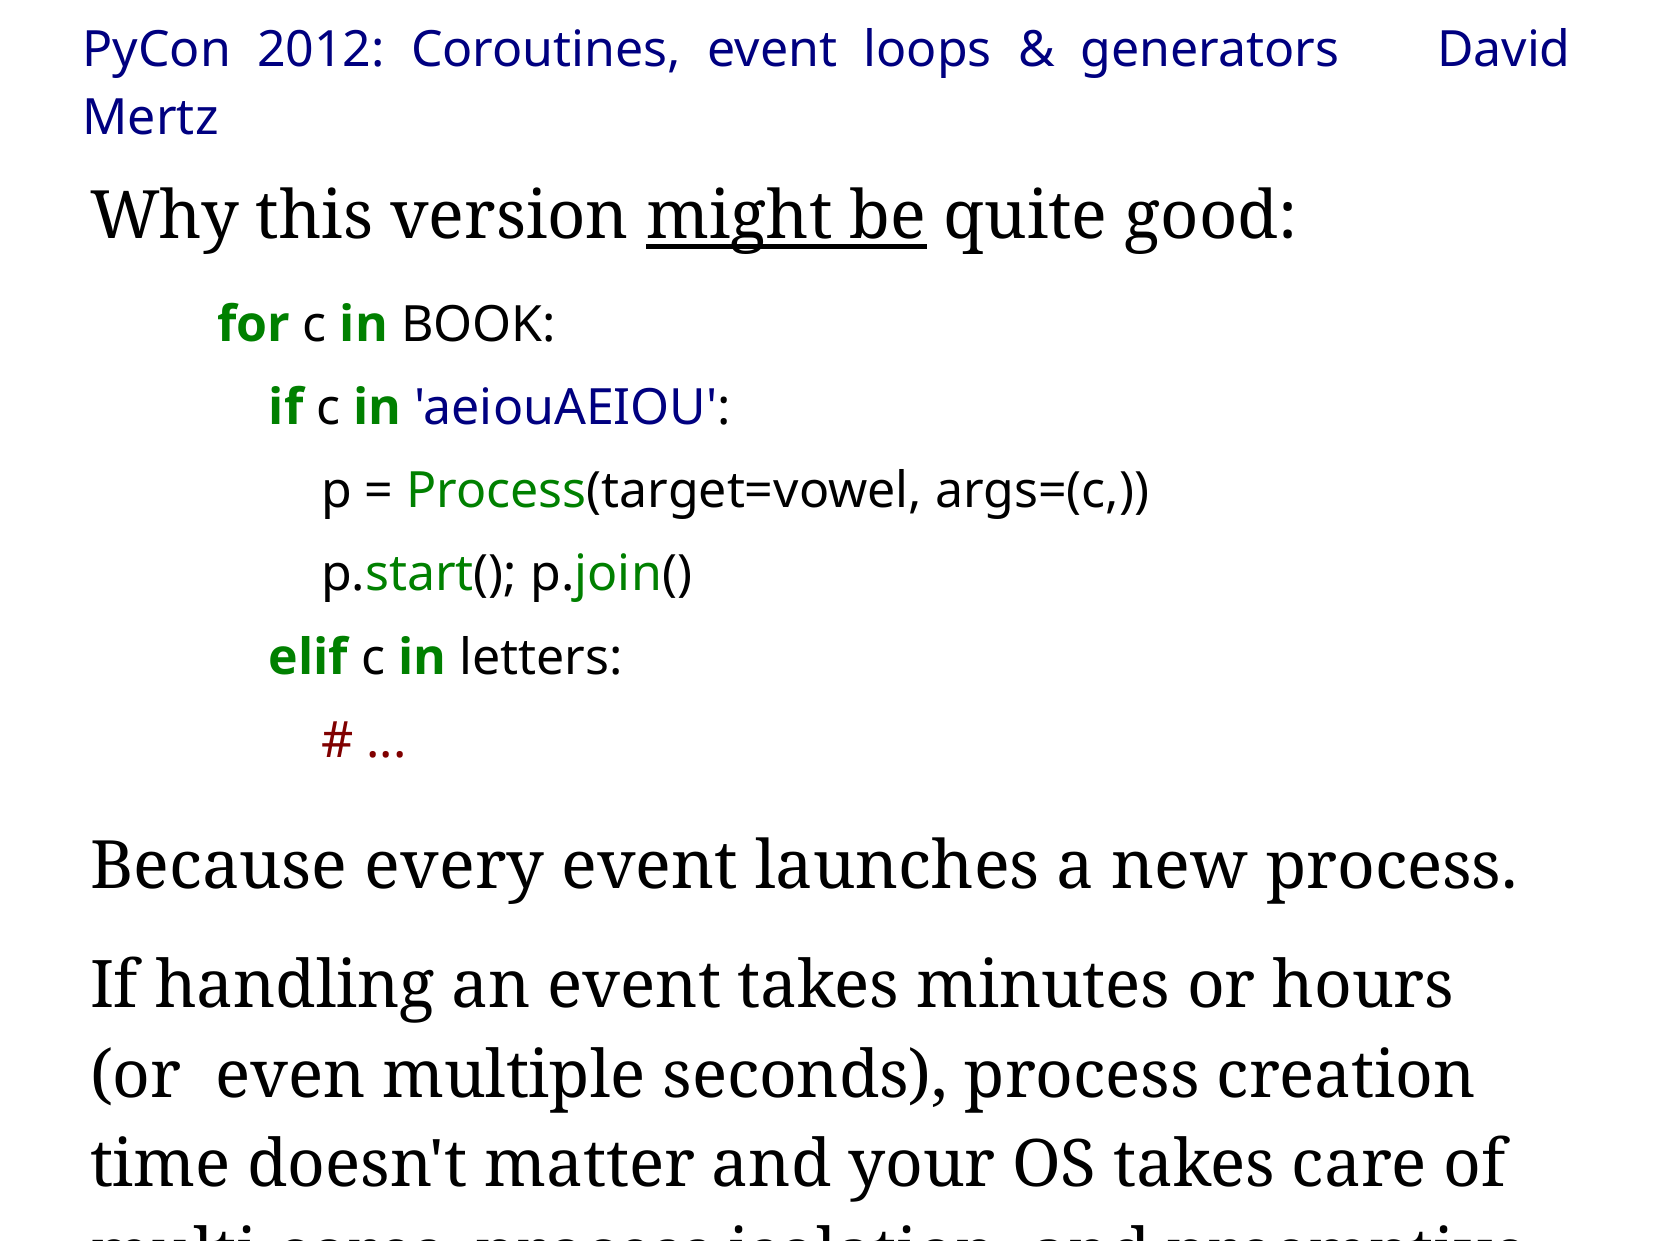

PyCon 2012: Coroutines, event loops & generators		David Mertz
# Why this version might be quite good:
 for c in BOOK:
 if c in 'aeiouAEIOU':
 p = Process(target=vowel, args=(c,))
 p.start(); p.join()
 elif c in letters:
 # ...
Because every event launches a new process.
If handling an event takes minutes or hours (or even multiple seconds), process creation time doesn't matter and your OS takes care of multi-cores, process isolation, and preemptive switching.